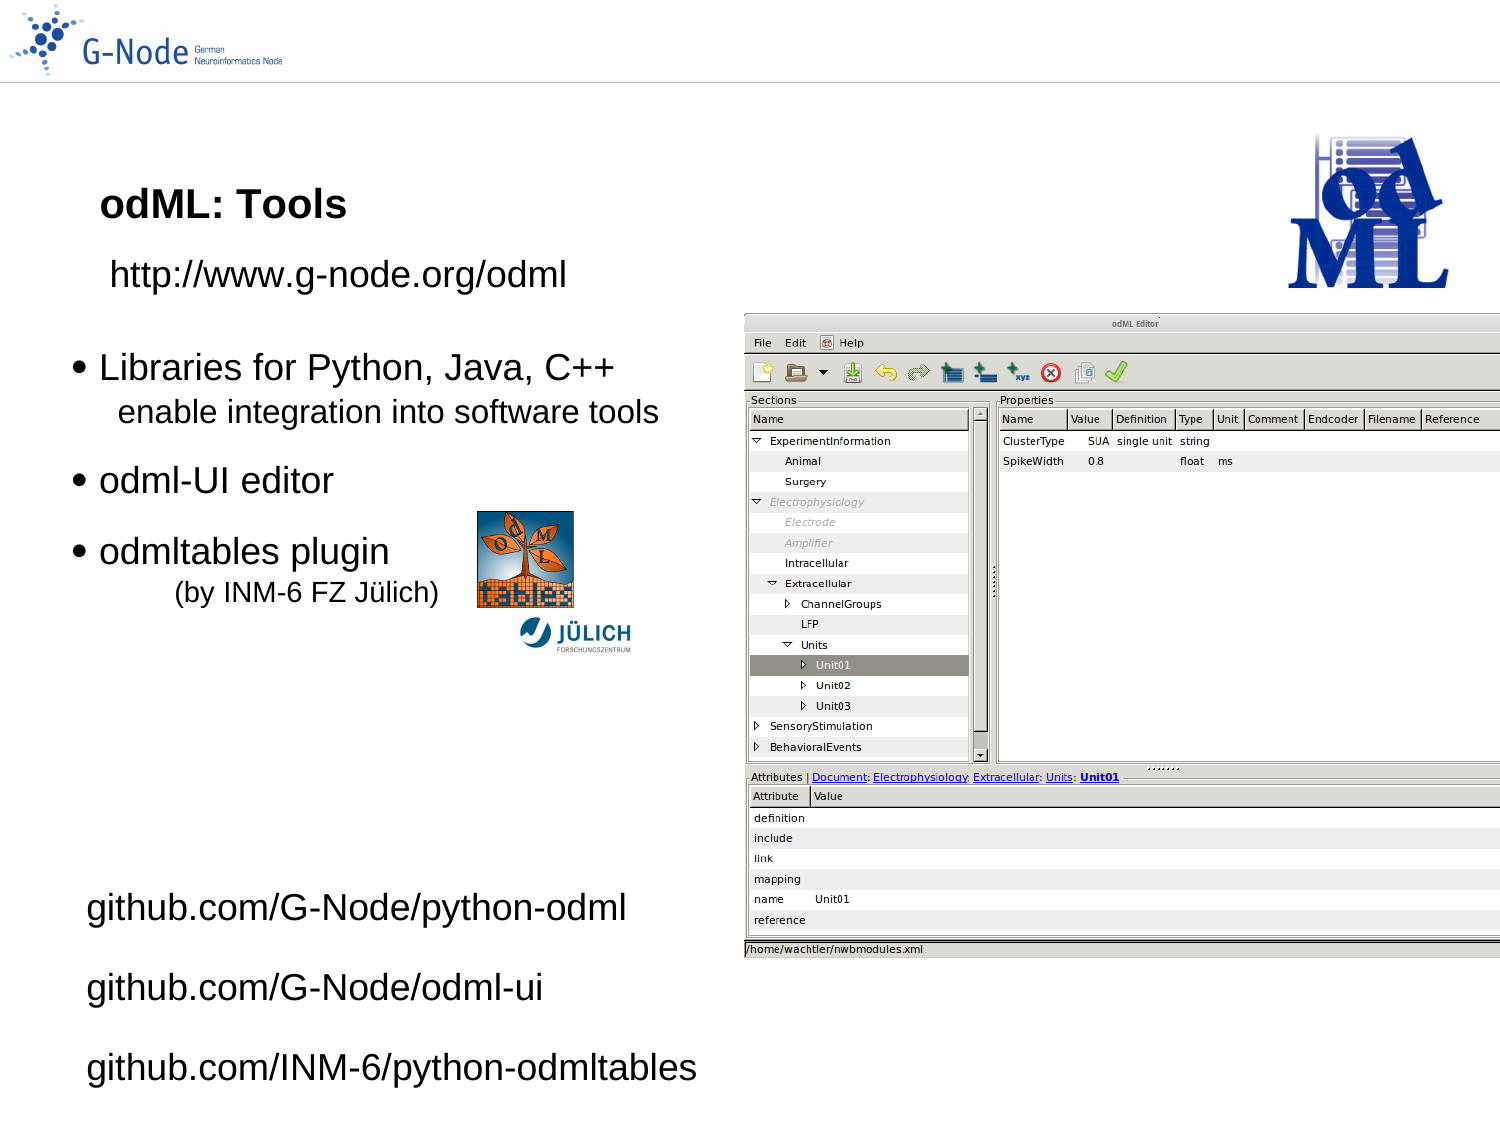

odML: Tools
http://www.g-node.org/odml
  Libraries for Python, Java, C++
 enable integration into software tools
  odml-UI editor
  odmltables plugin
	(by INM-6 FZ Jülich)
github.com/G-Node/python-odml
github.com/G-Node/odml-ui
github.com/INM-6/python-odmltables